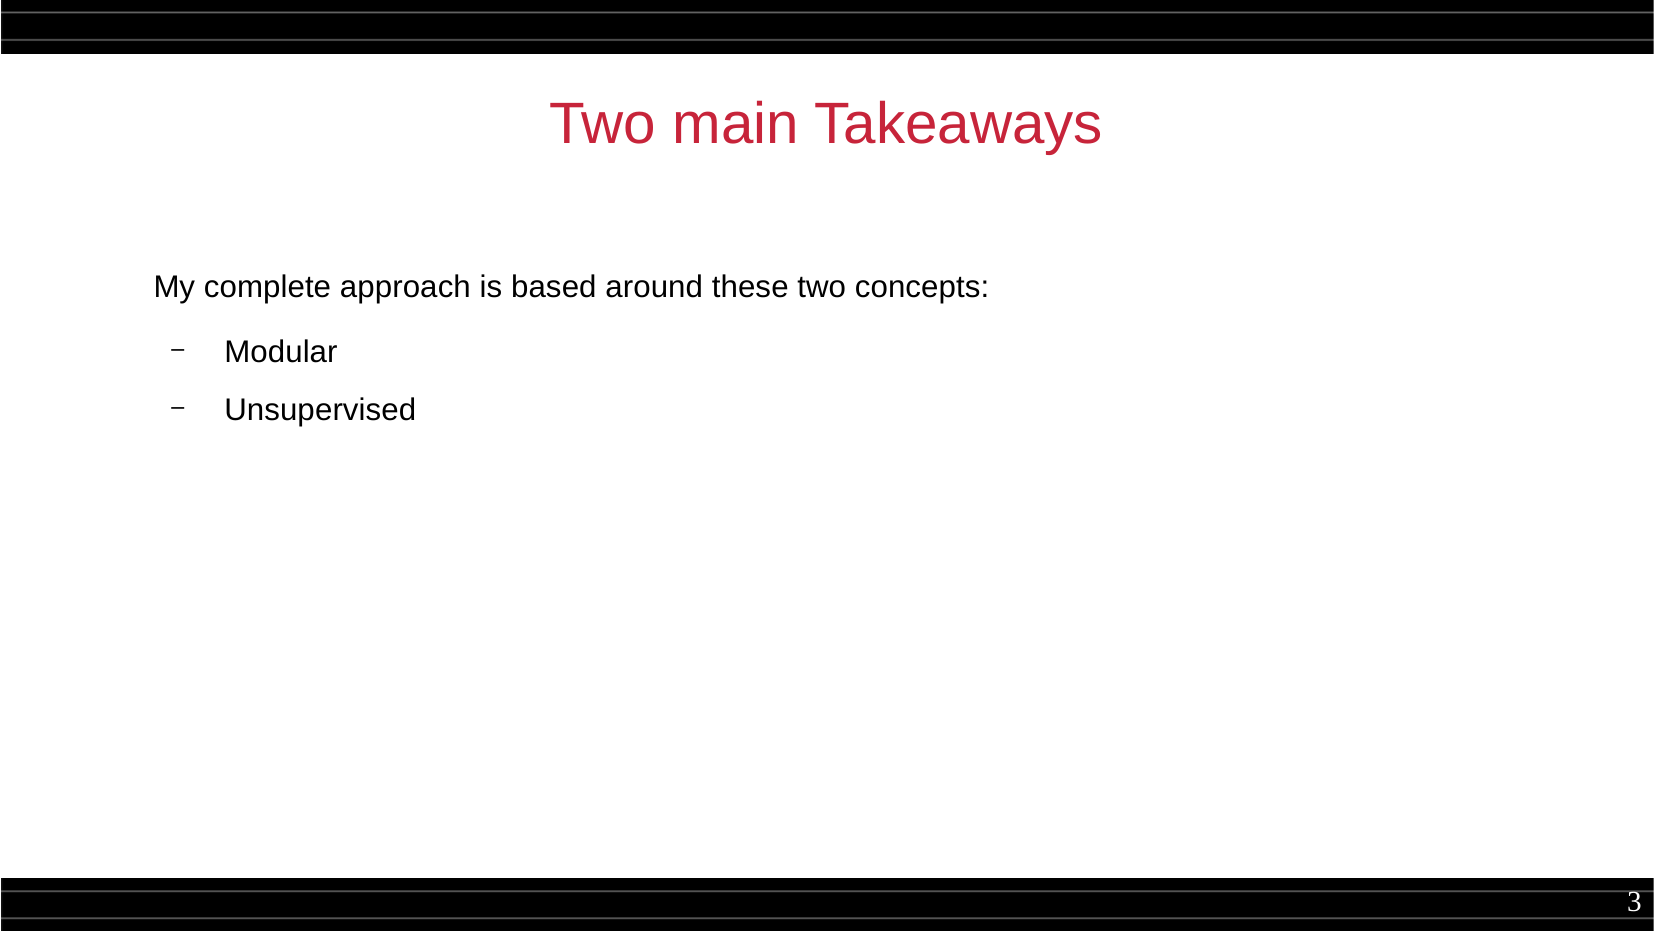

# Two main Takeaways
My complete approach is based around these two concepts:
Modular
Unsupervised